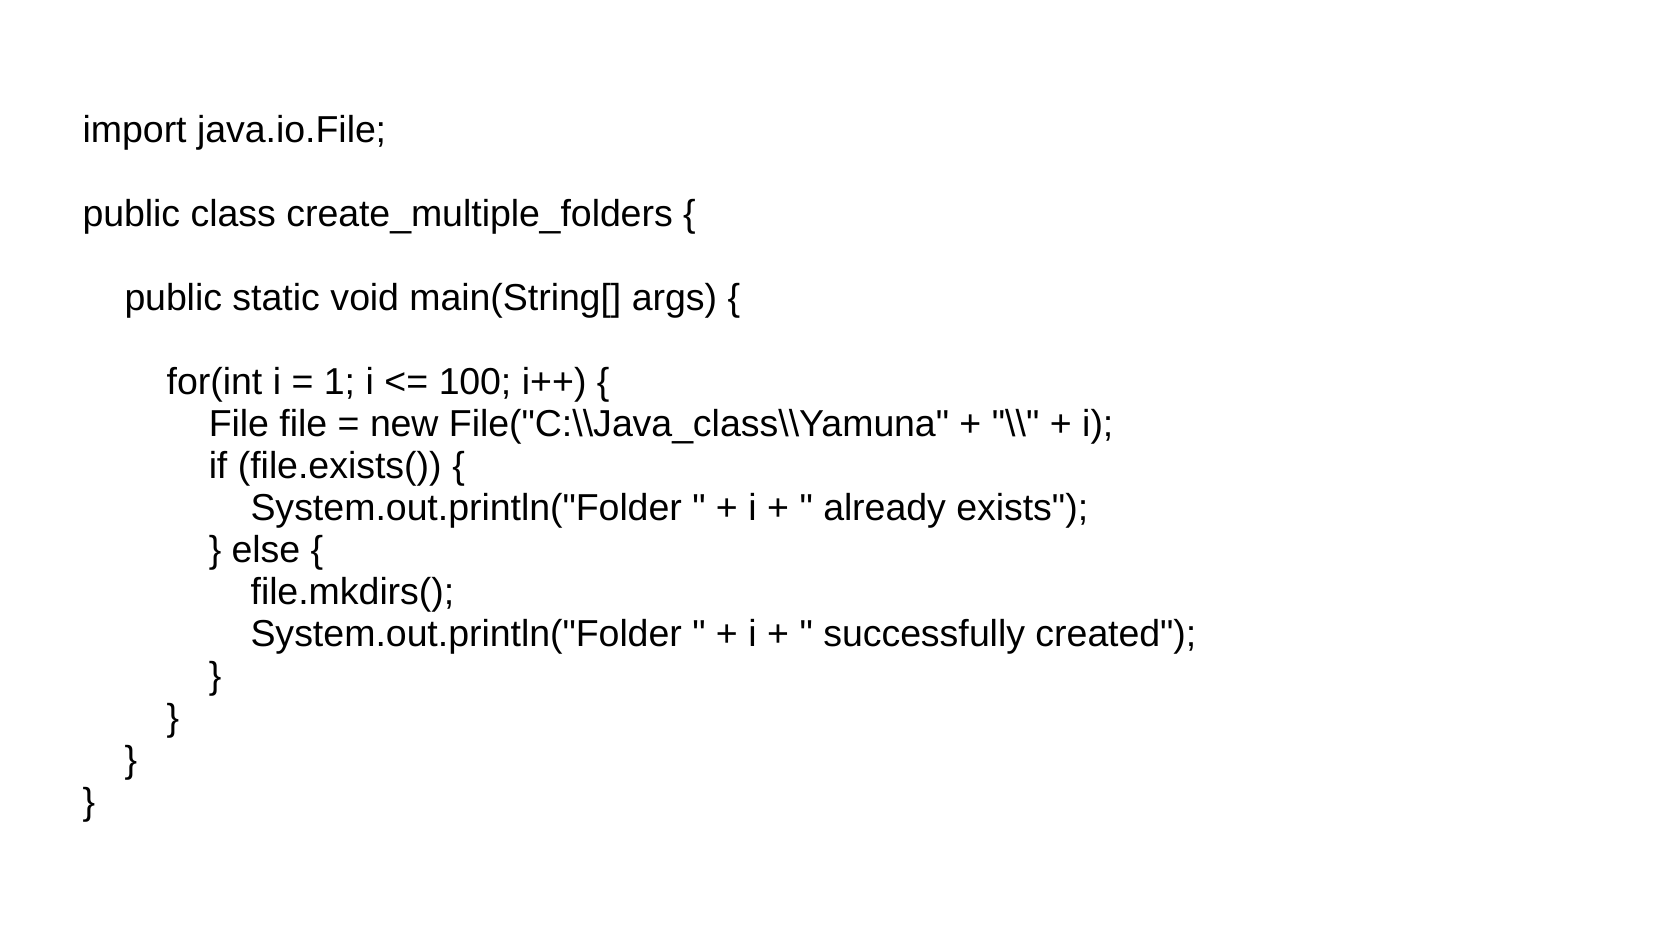

#
import java.io.File;
public class create_multiple_folders {
 public static void main(String[] args) {
 for(int i = 1; i <= 100; i++) {
 File file = new File("C:\\Java_class\\Yamuna" + "\\" + i);
 if (file.exists()) {
 System.out.println("Folder " + i + " already exists");
 } else {
 file.mkdirs();
 System.out.println("Folder " + i + " successfully created");
 }
 }
 }
}